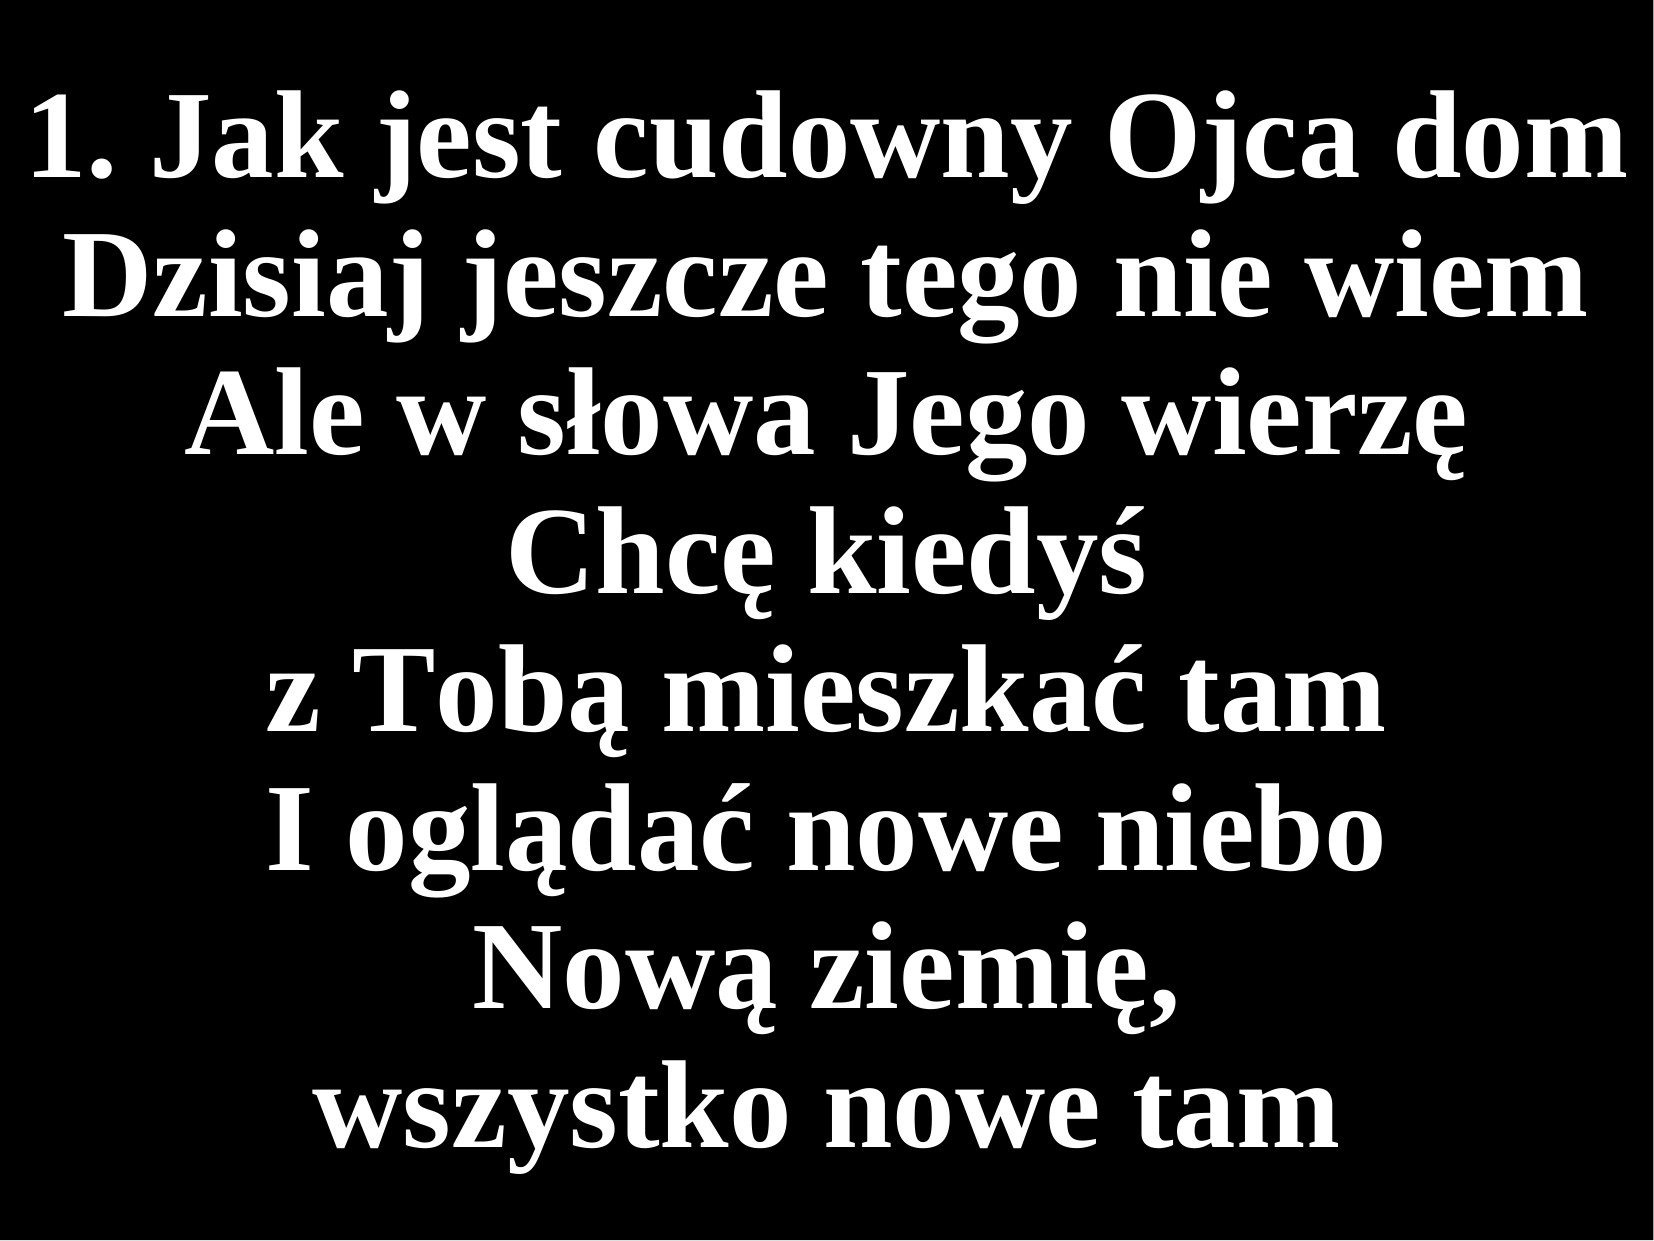

# 1. Jak jest cudowny Ojca dom Dzisiaj jeszcze tego nie wiem Ale w słowa Jego wierzę Chcę kiedyś z Tobą mieszkać tam I oglądać nowe niebo Nową ziemię, wszystko nowe tam